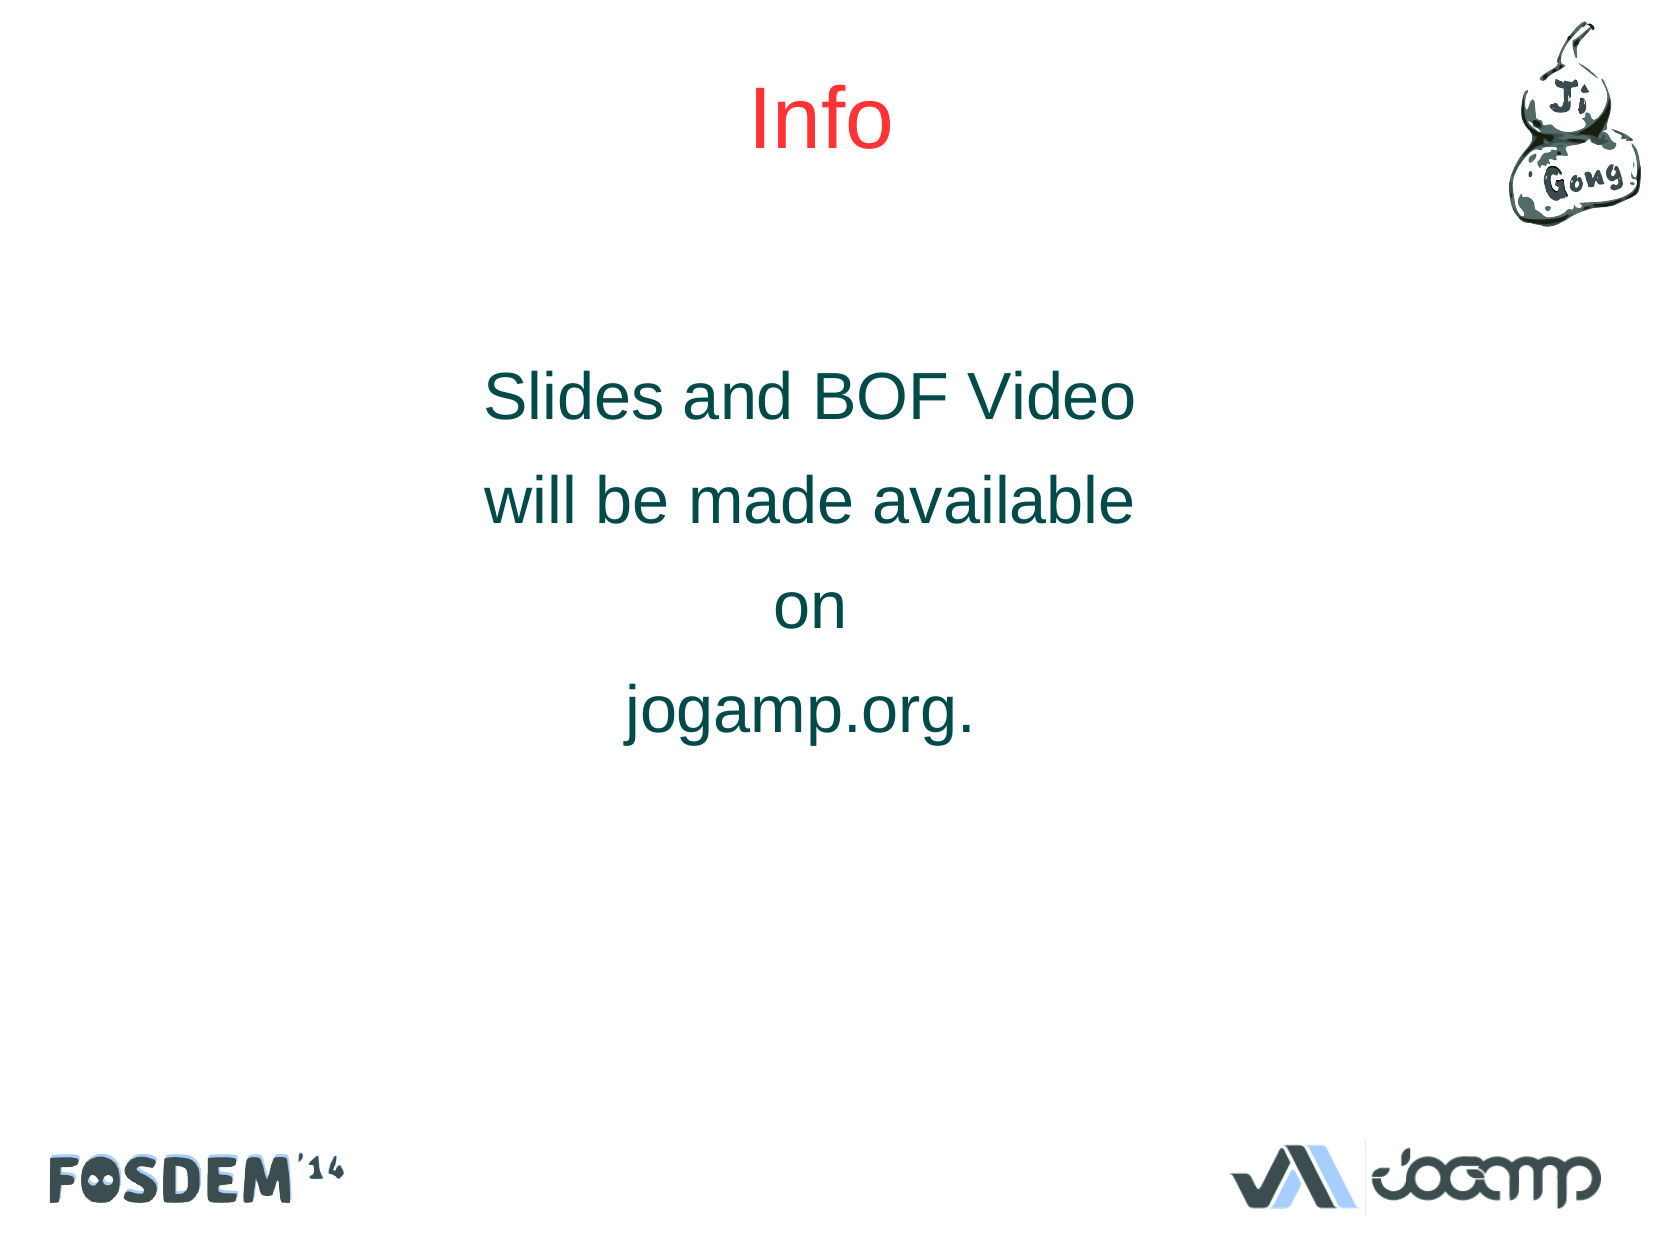

# Info
Slides and BOF Video
will be made available
on
jogamp.org.